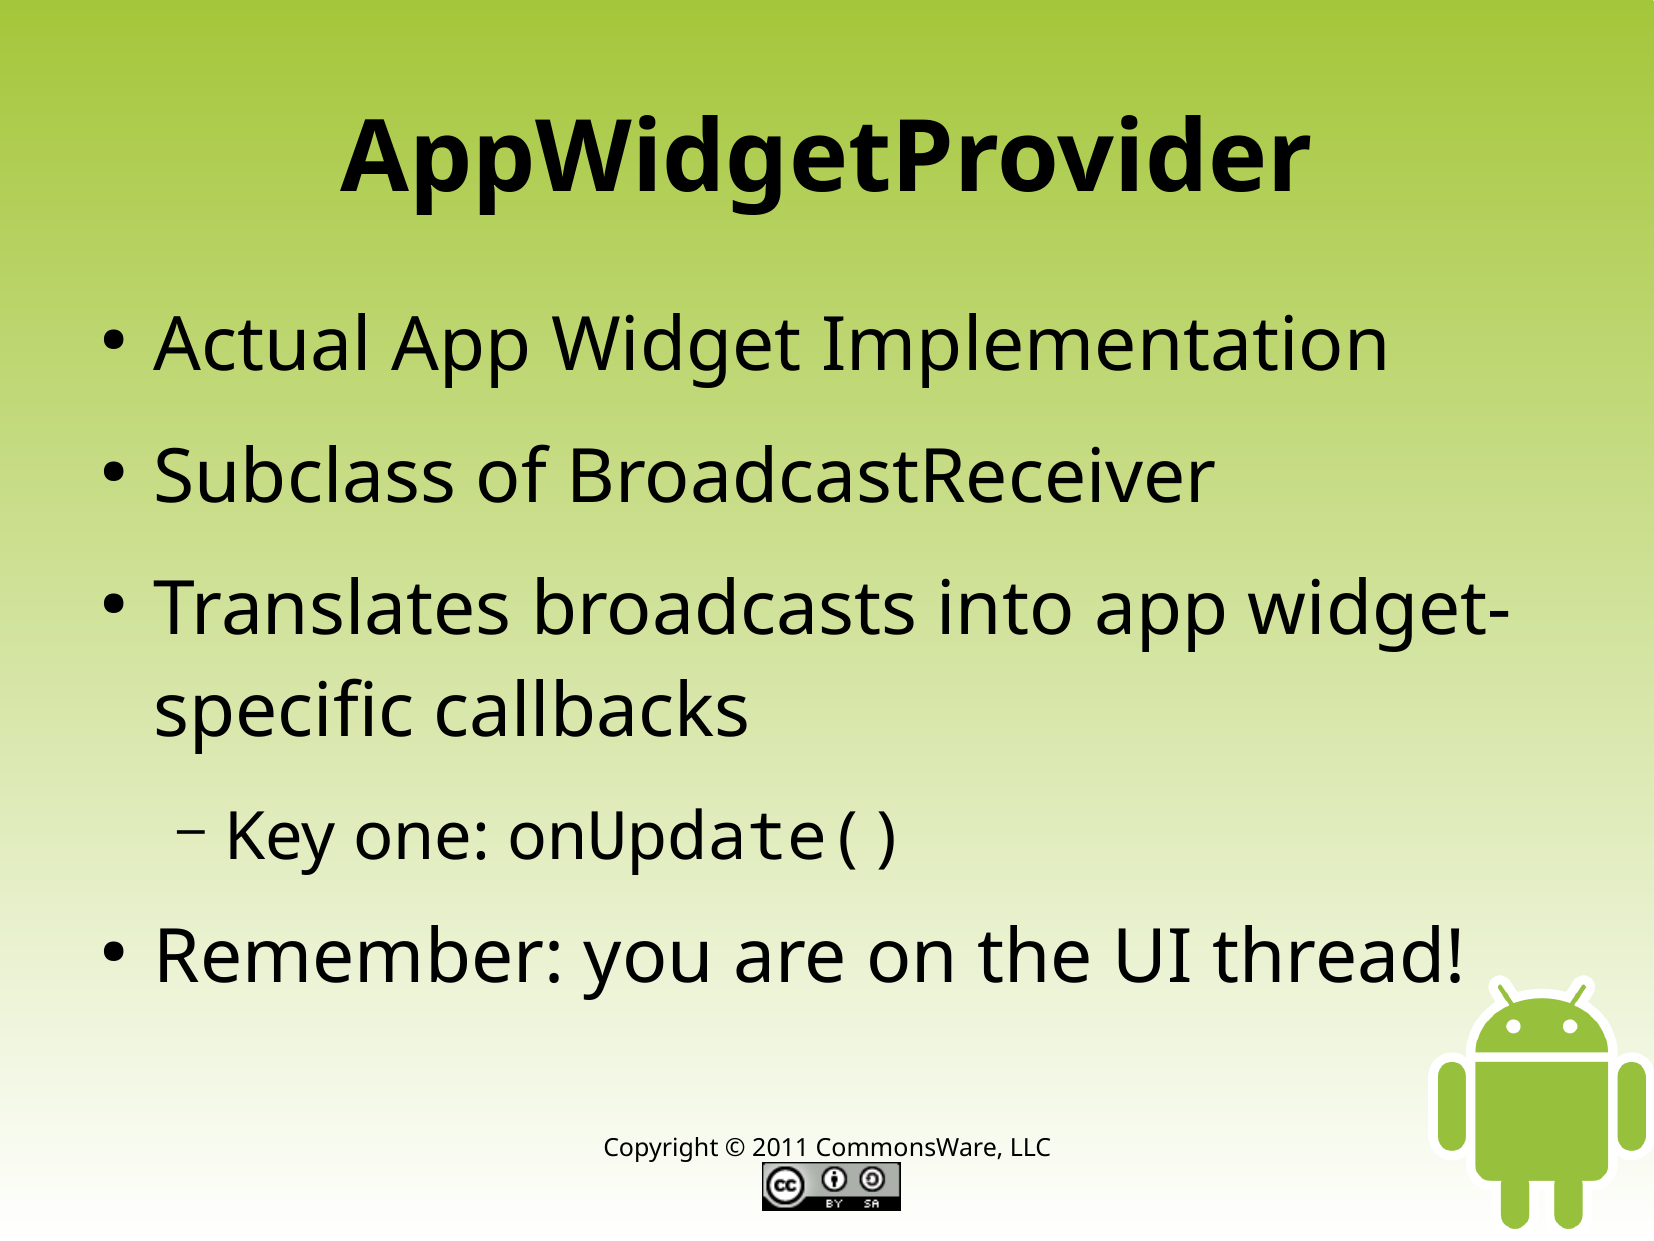

# AppWidgetProvider
Actual App Widget Implementation
Subclass of BroadcastReceiver
Translates broadcasts into app widget-specific callbacks
Key one: onUpdate()
Remember: you are on the UI thread!